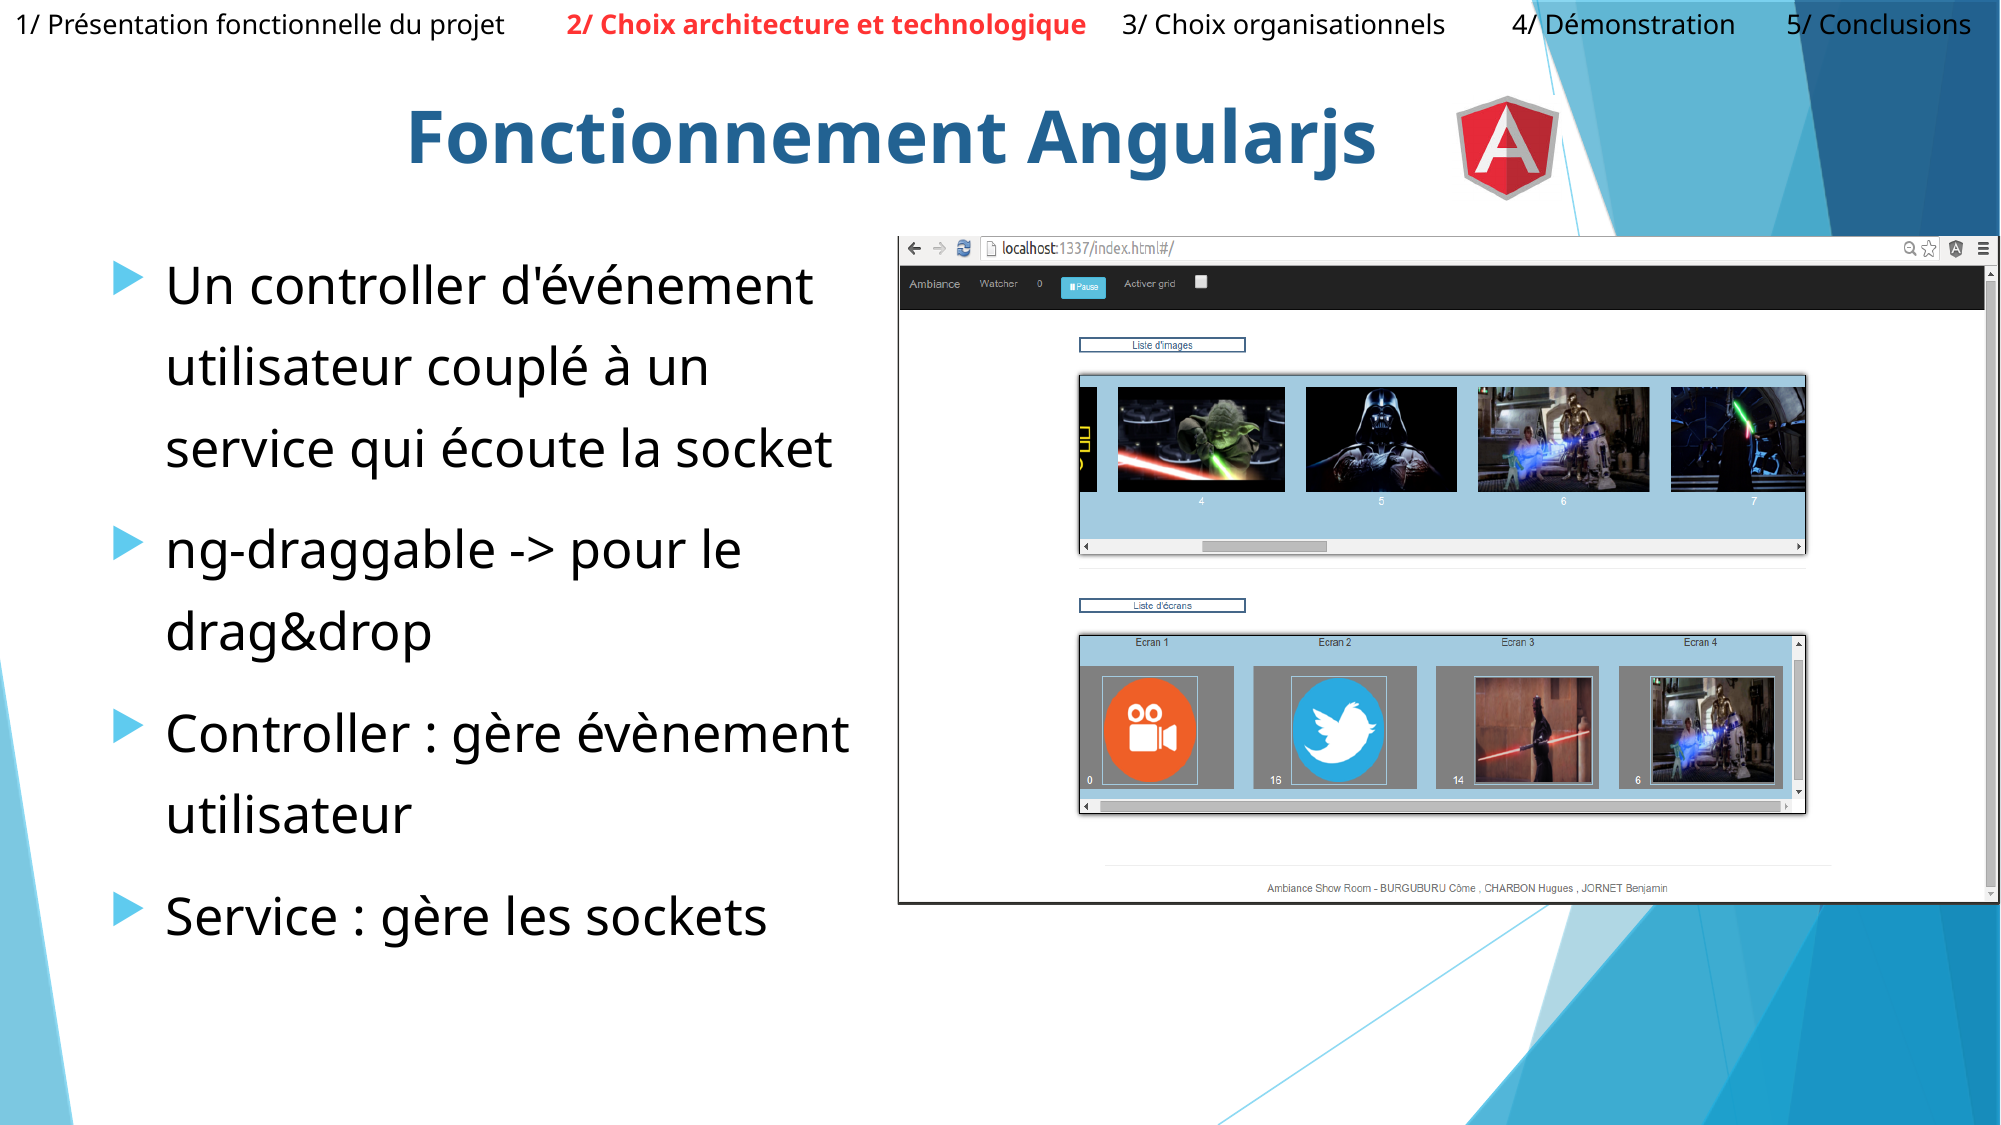

1/ Présentation fonctionnelle du projet 	 2/ Choix architecture et technologique 	3/ Choix organisationnels 	 4/ Démonstration 	5/ Conclusions
Fonctionnement Angularjs
# Un controller d'événement utilisateur couplé à un service qui écoute la socket
ng-draggable -> pour le drag&drop
Controller : gère évènement utilisateur
Service : gère les sockets